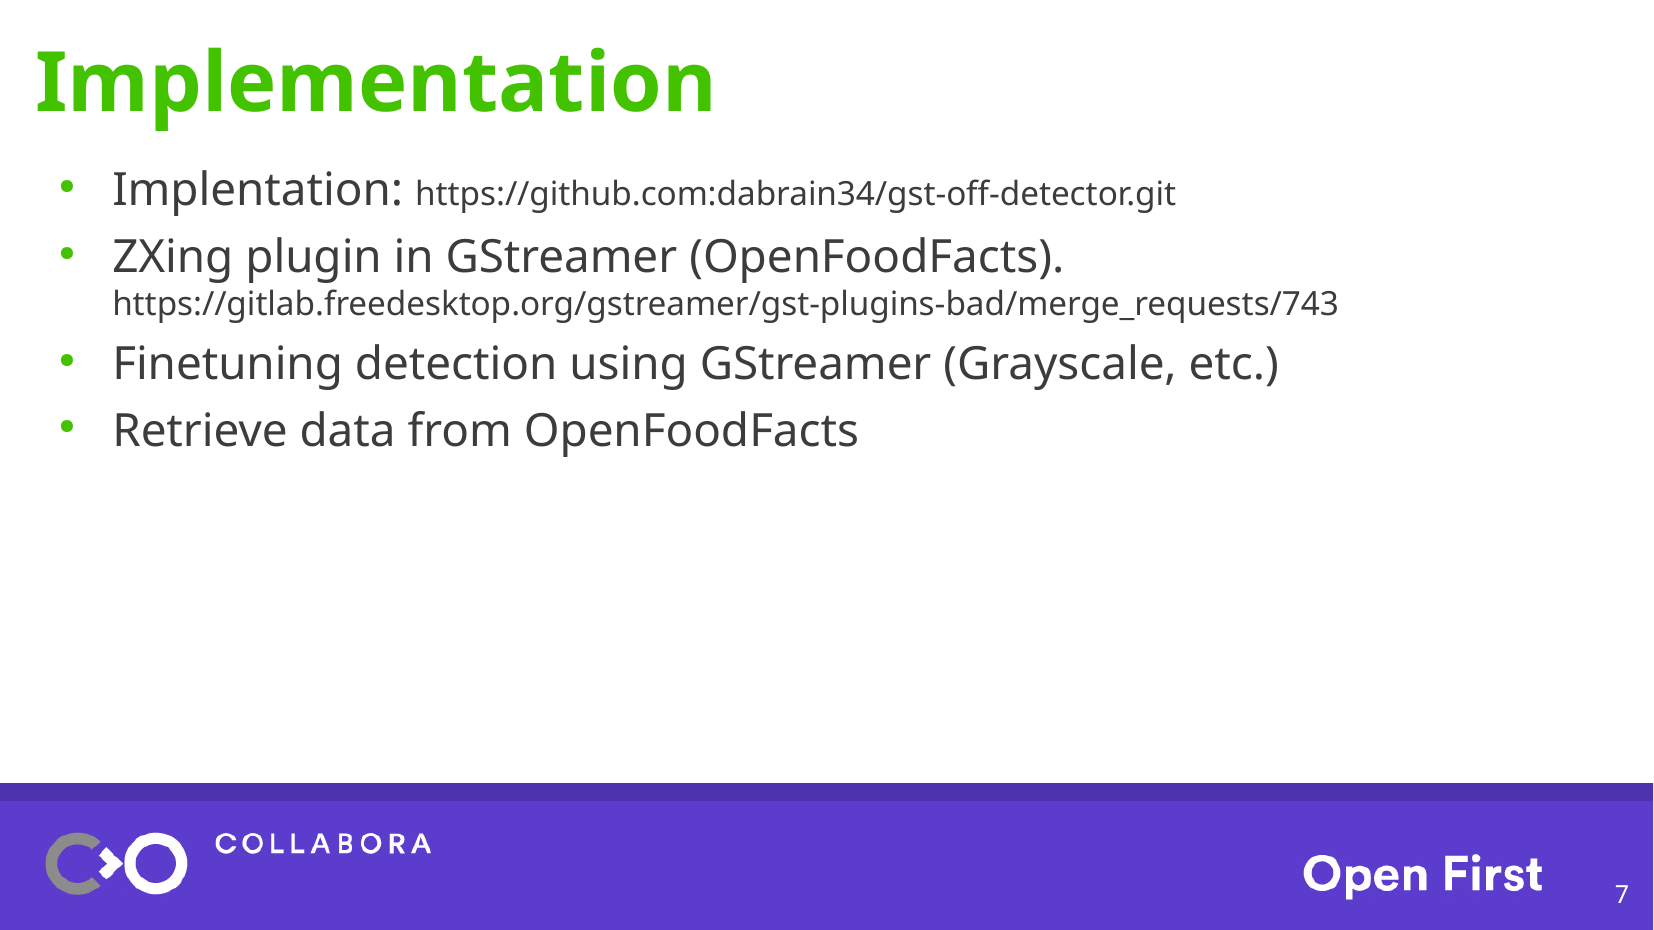

# Implementation
Implentation: https://github.com:dabrain34/gst-off-detector.git
ZXing plugin in GStreamer (OpenFoodFacts). https://gitlab.freedesktop.org/gstreamer/gst-plugins-bad/merge_requests/743
Finetuning detection using GStreamer (Grayscale, etc.)
Retrieve data from OpenFoodFacts
7